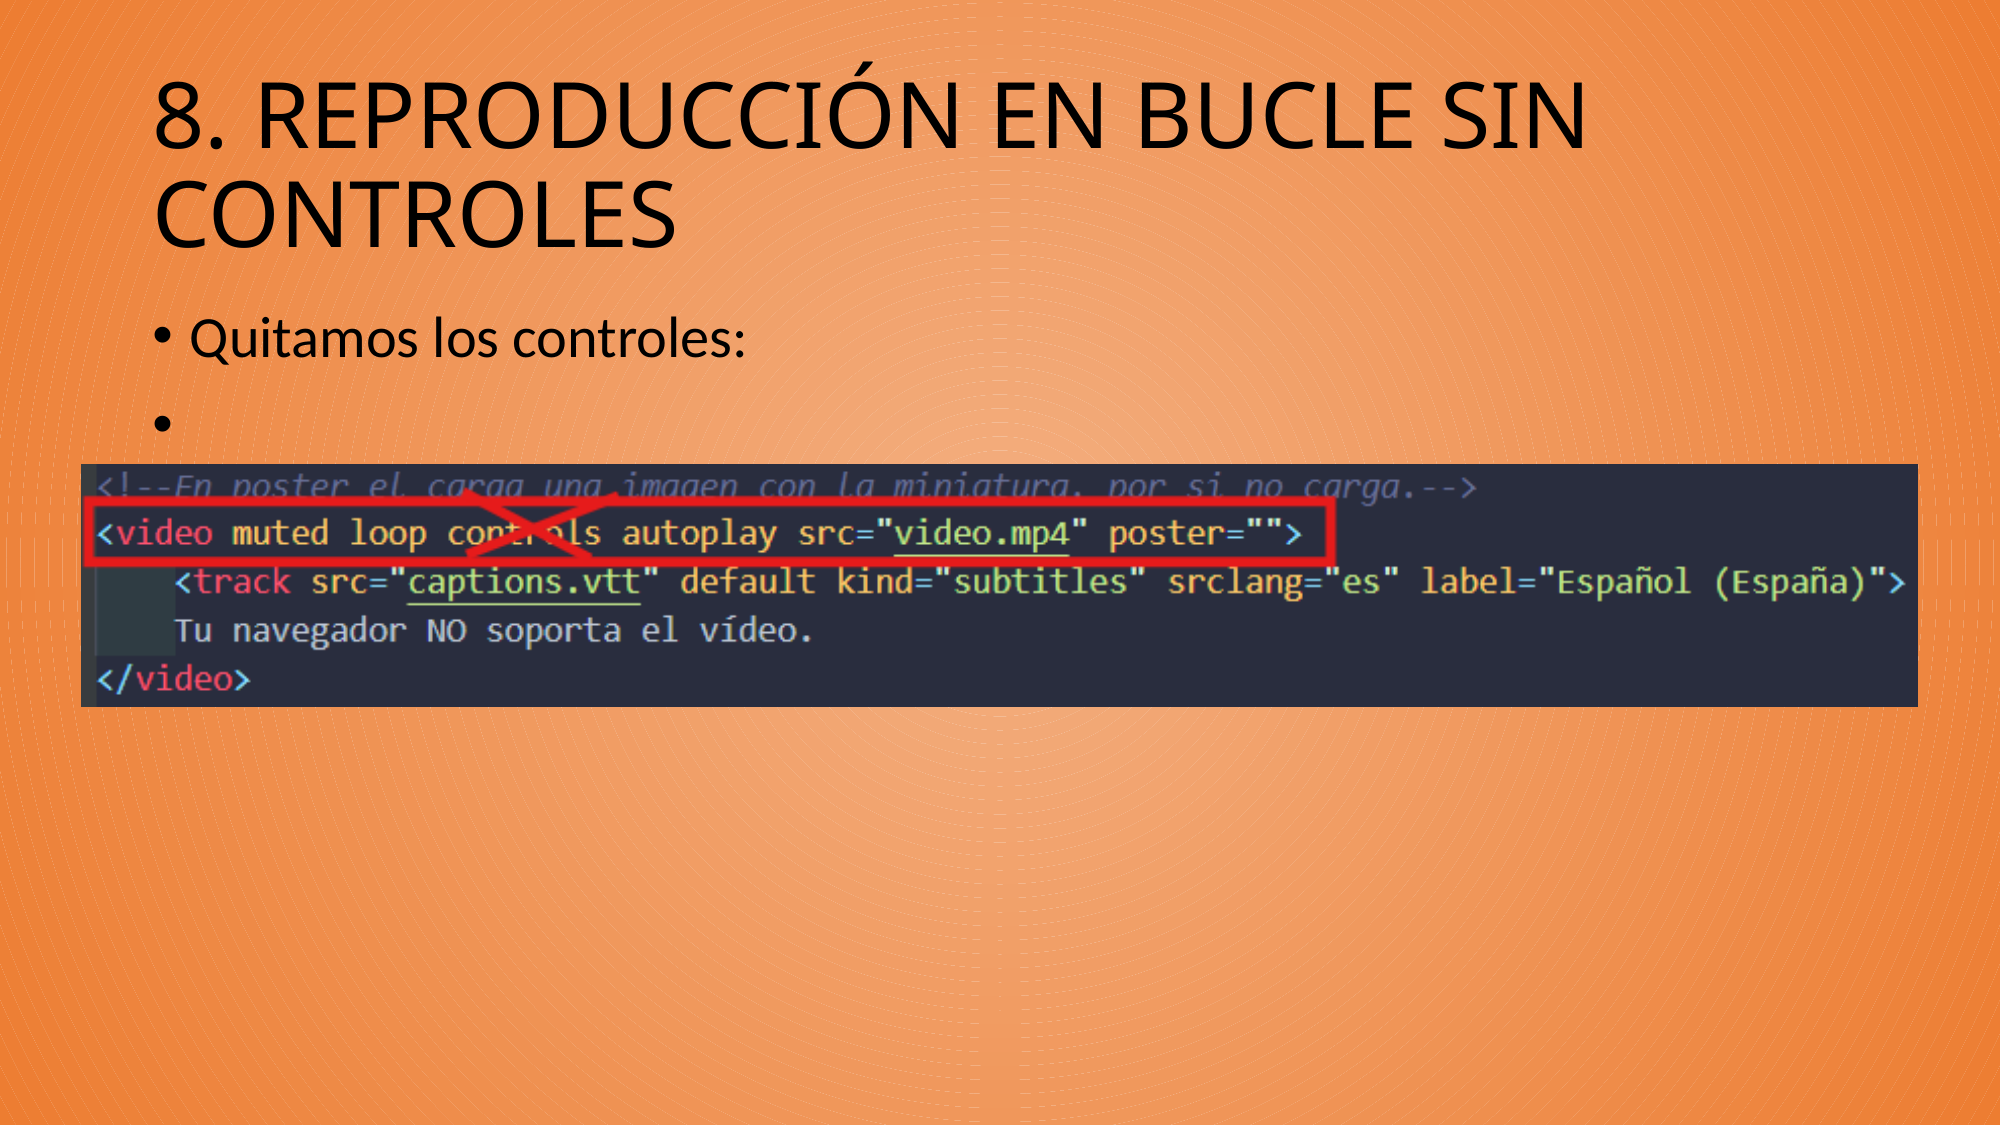

# 8. REPRODUCCIÓN EN BUCLE SIN CONTROLES
Quitamos los controles: